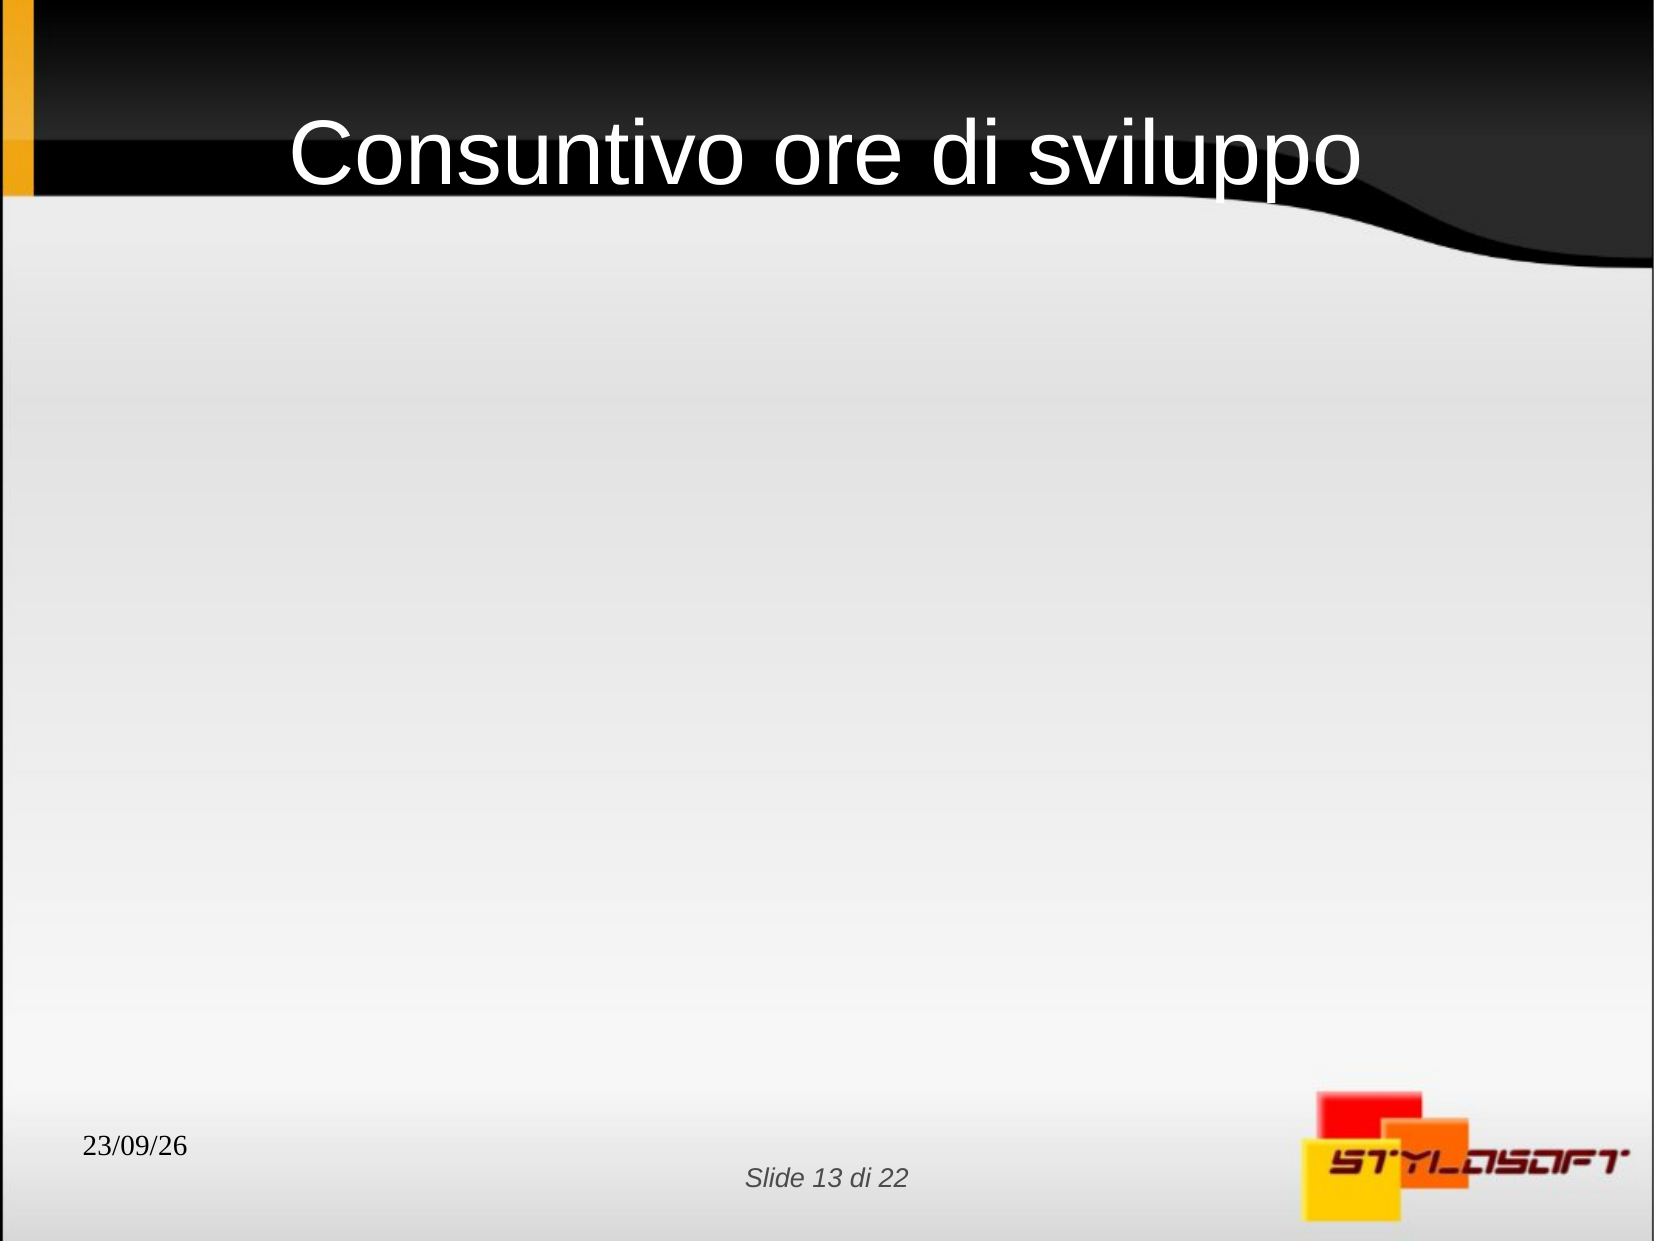

# Consuntivo ore di sviluppo
Slide di 22